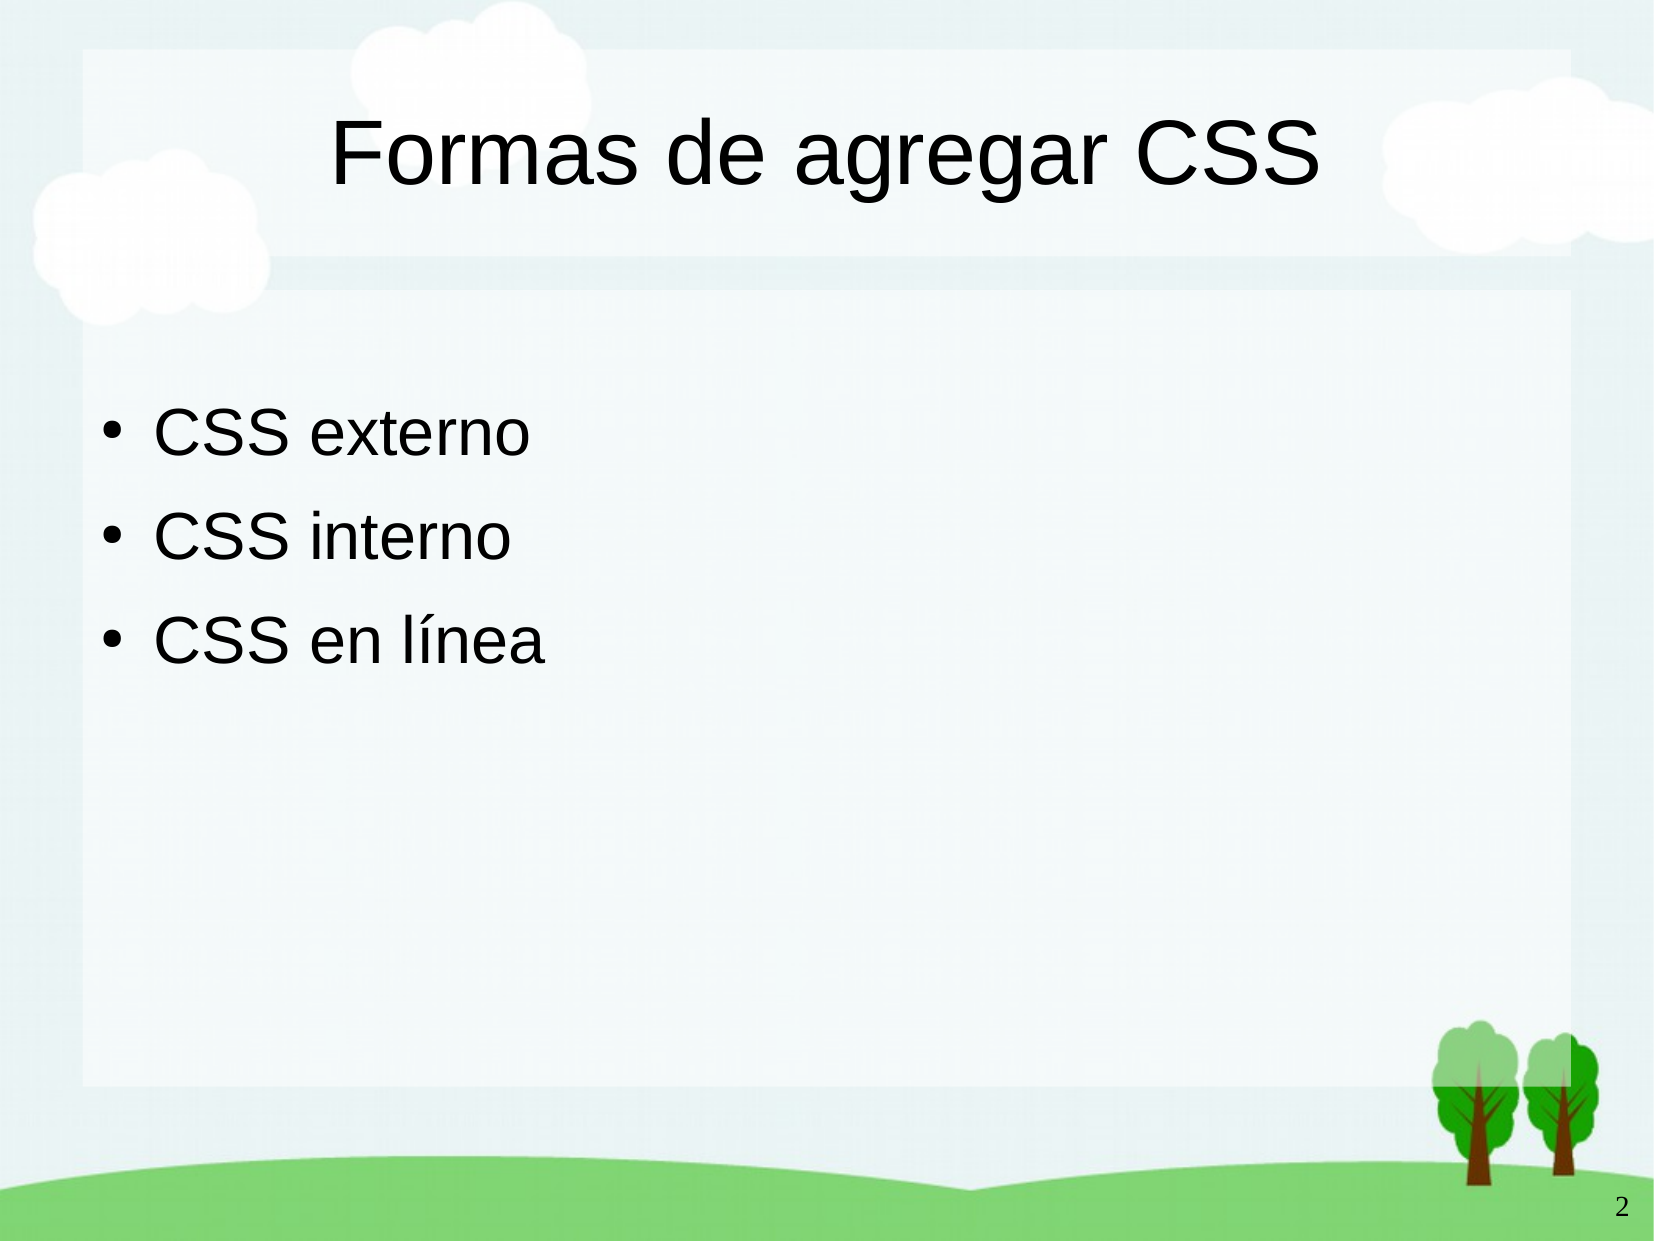

# Formas de agregar CSS
CSS externo
CSS interno
CSS en línea
2